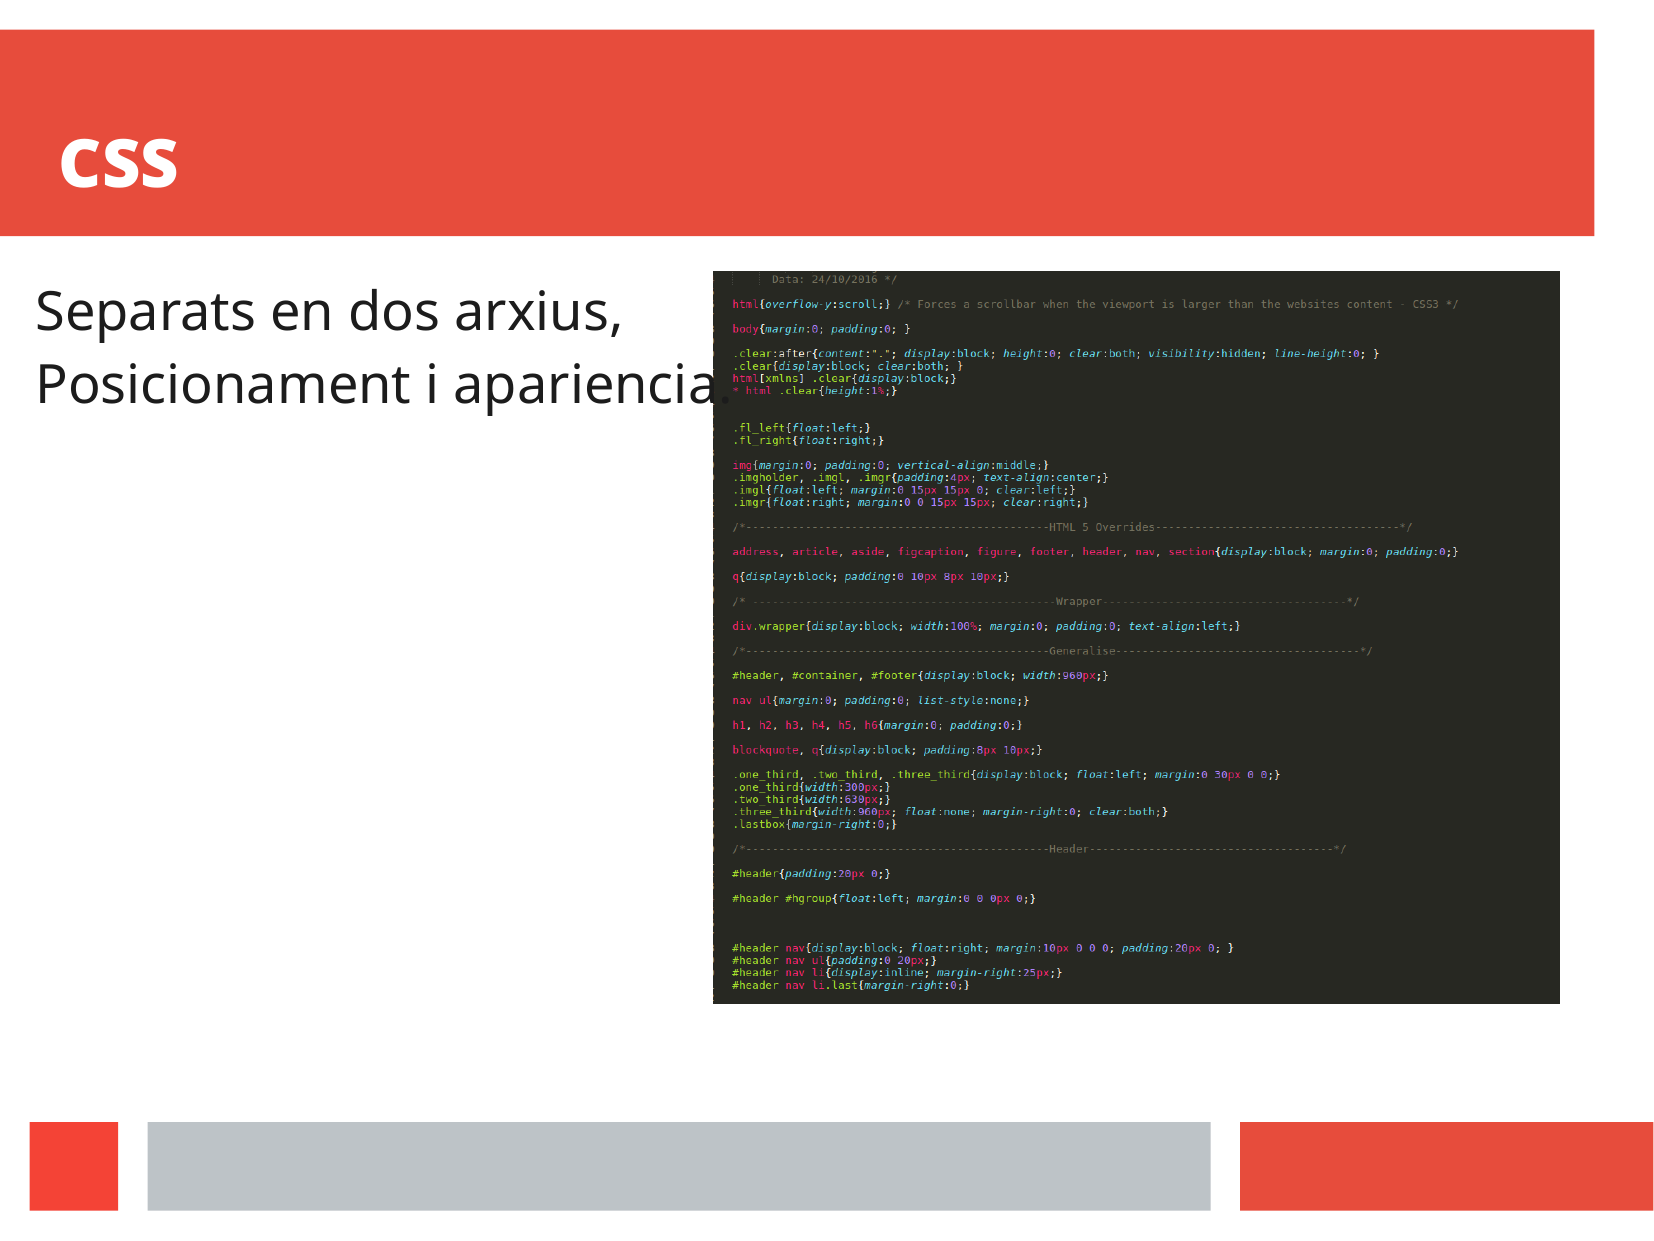

# CSS
Separats en dos arxius, Posicionament i apariencia.